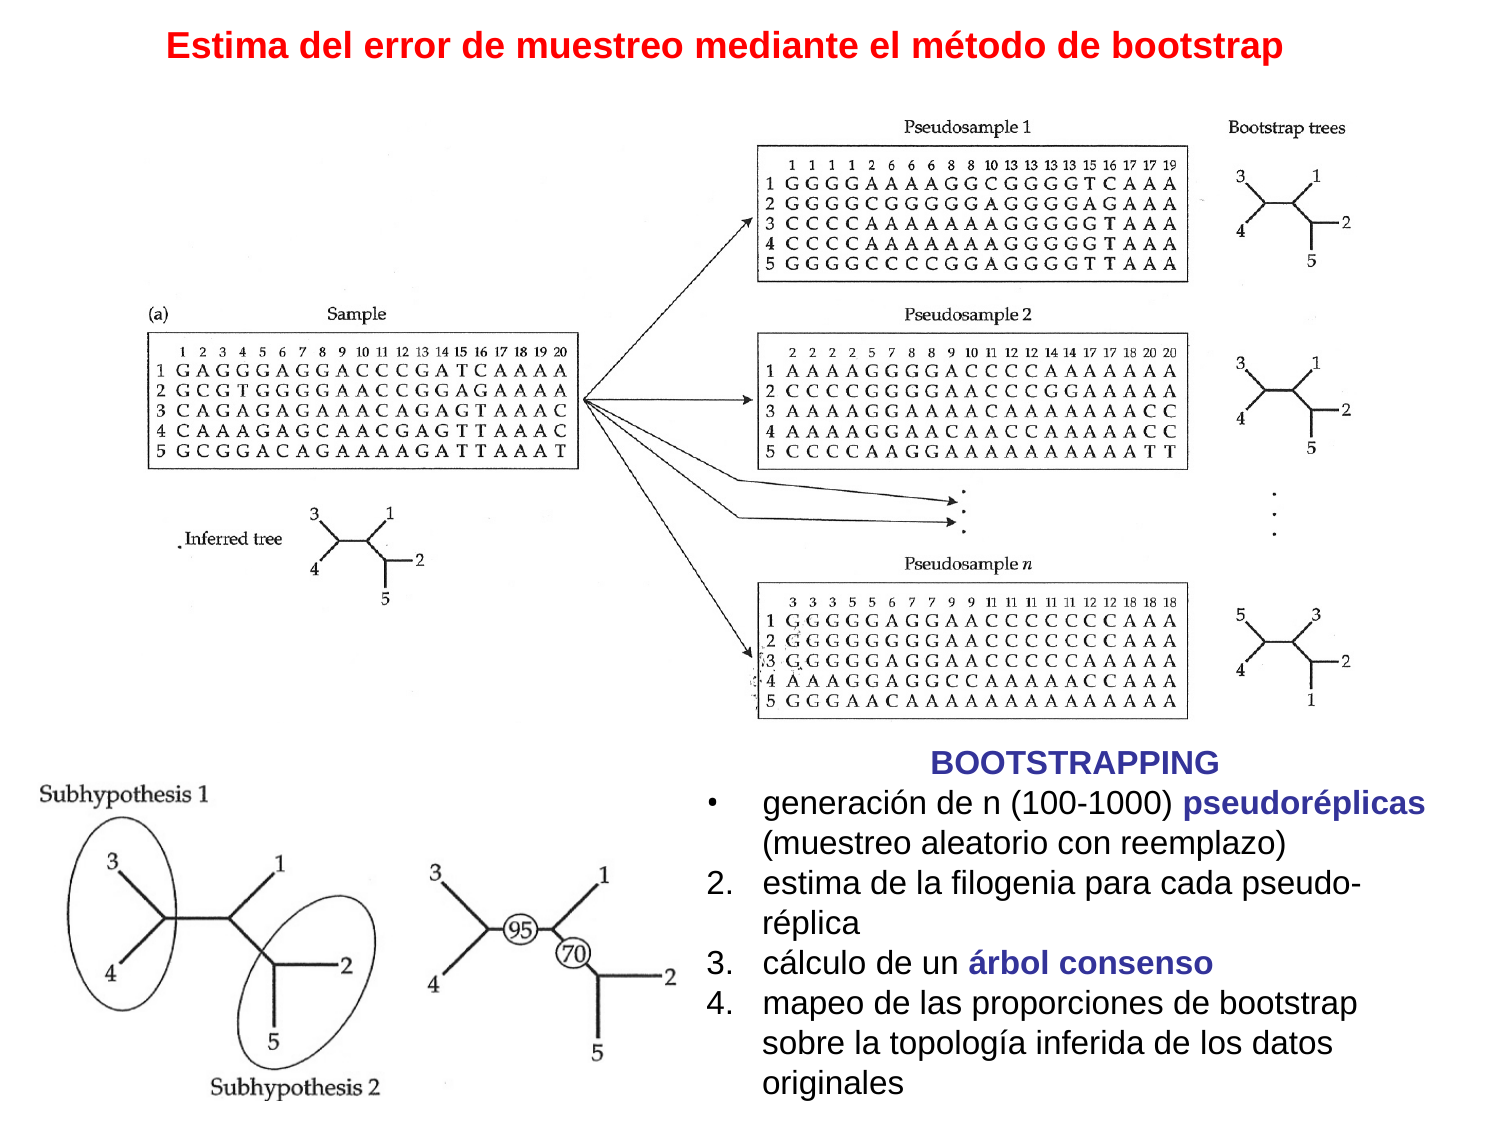

Estima del error de muestreo mediante el método de bootstrap
		 BOOTSTRAPPING
generación de n (100-1000) pseudoréplicas
 (muestreo aleatorio con reemplazo)
estima de la filogenia para cada pseudo-
 réplica
cálculo de un árbol consenso
mapeo de las proporciones de bootstrap
 sobre la topología inferida de los datos
 originales